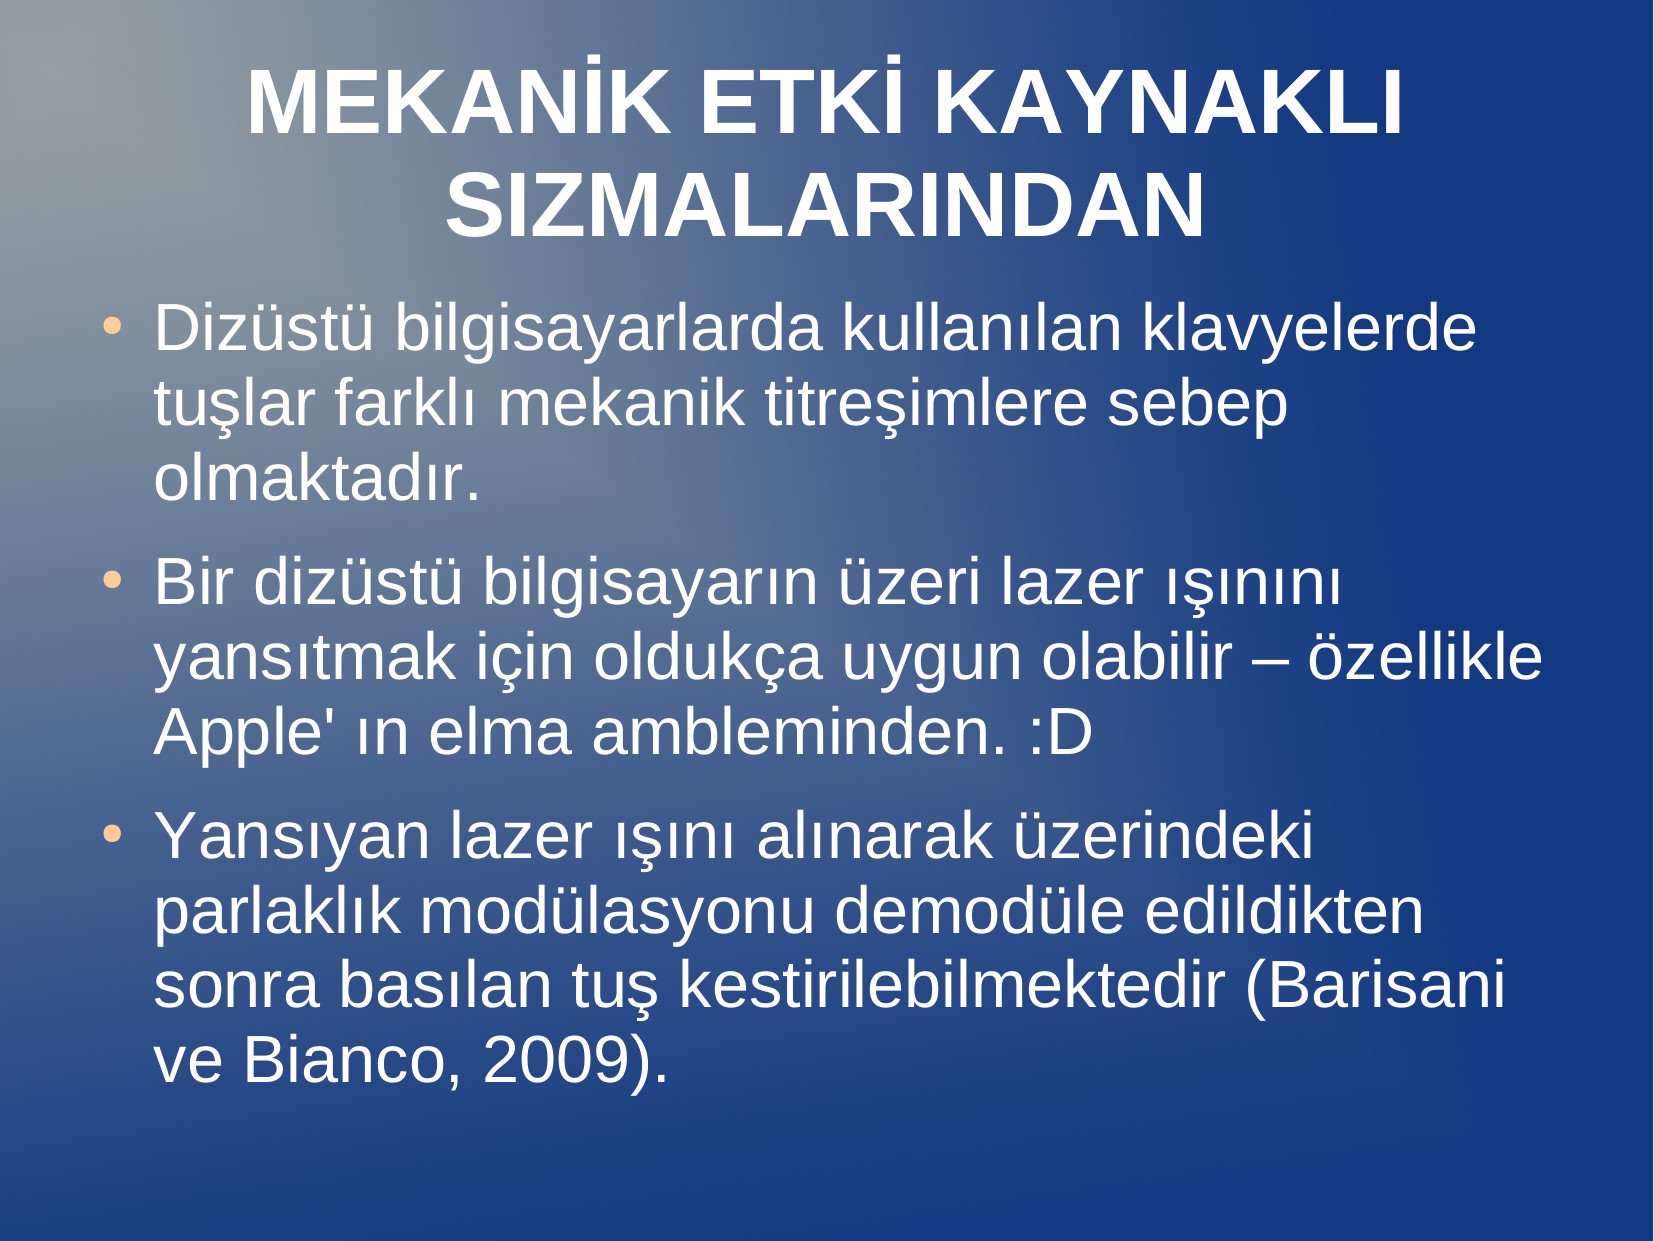

# MEKANİK ETKİ KAYNAKLI SIZMALARINDAN
Dizüstü bilgisayarlarda kullanılan klavyelerde tuşlar farklı mekanik titreşimlere sebep olmaktadır.
Bir dizüstü bilgisayarın üzeri lazer ışınını yansıtmak için oldukça uygun olabilir – özellikle Apple' ın elma ambleminden. :D
Yansıyan lazer ışını alınarak üzerindeki parlaklık modülasyonu demodüle edildikten sonra basılan tuş kestirilebilmektedir (Barisani ve Bianco, 2009).